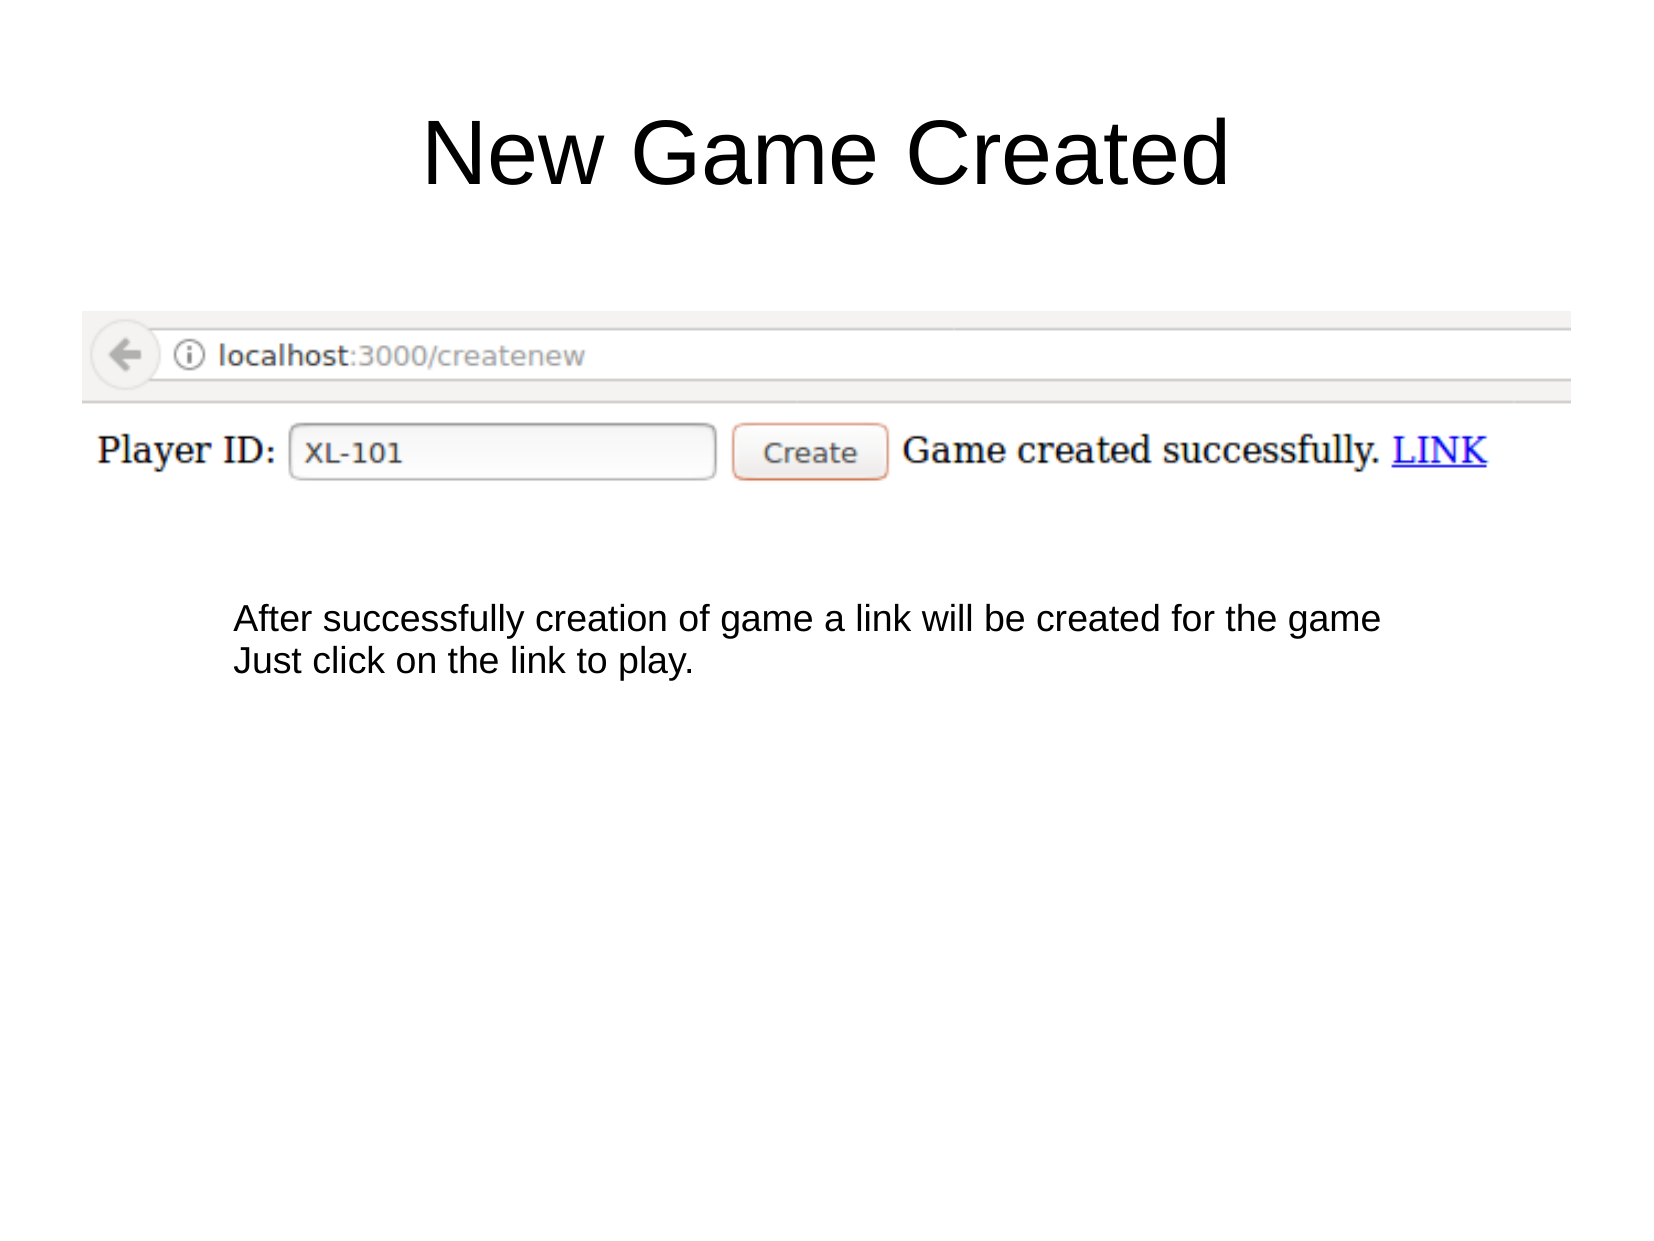

# New Game Created
After successfully creation of game a link will be created for the game
Just click on the link to play.